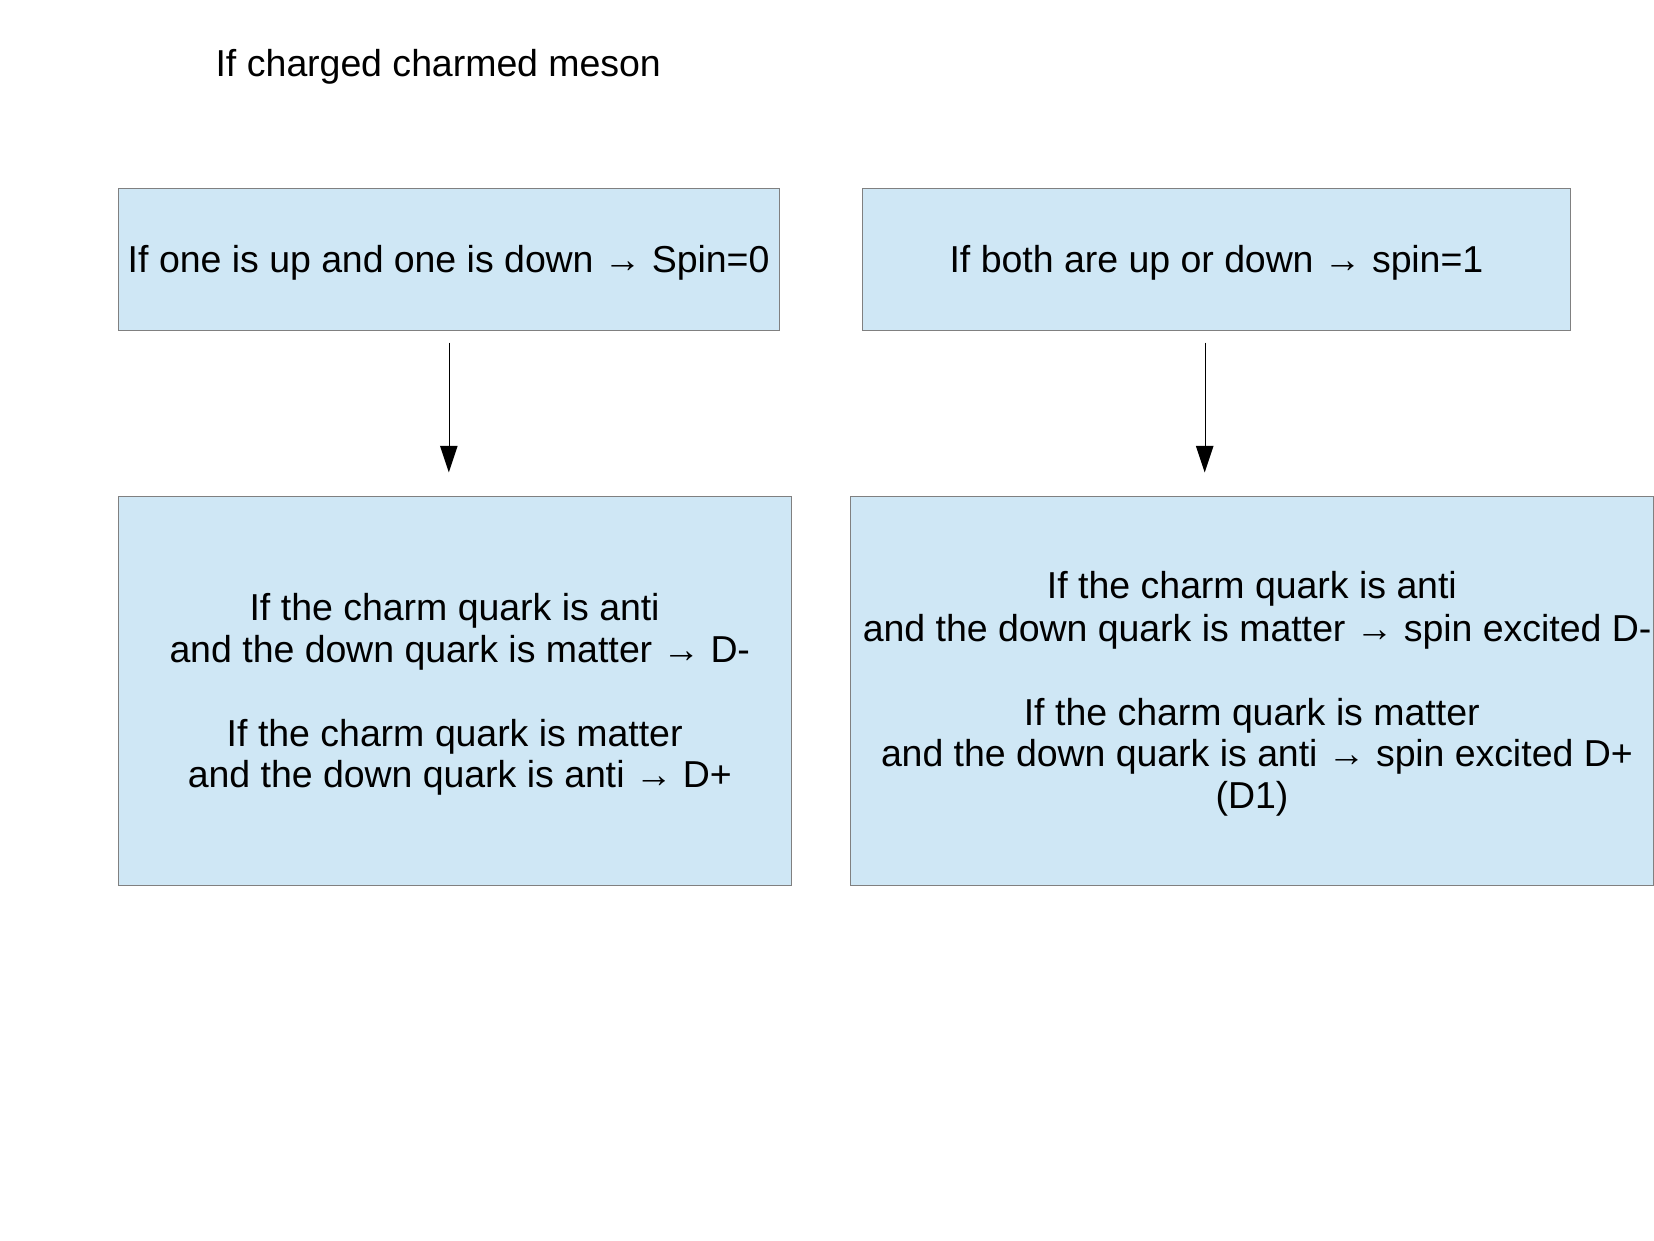

If charged charmed meson
If one is up and one is down → Spin=0
If both are up or down → spin=1
If the charm quark is anti
 and the down quark is matter → D-
If the charm quark is matter
 and the down quark is anti → D+
If the charm quark is anti
 and the down quark is matter → spin excited D-
If the charm quark is matter
 and the down quark is anti → spin excited D+
(D1)